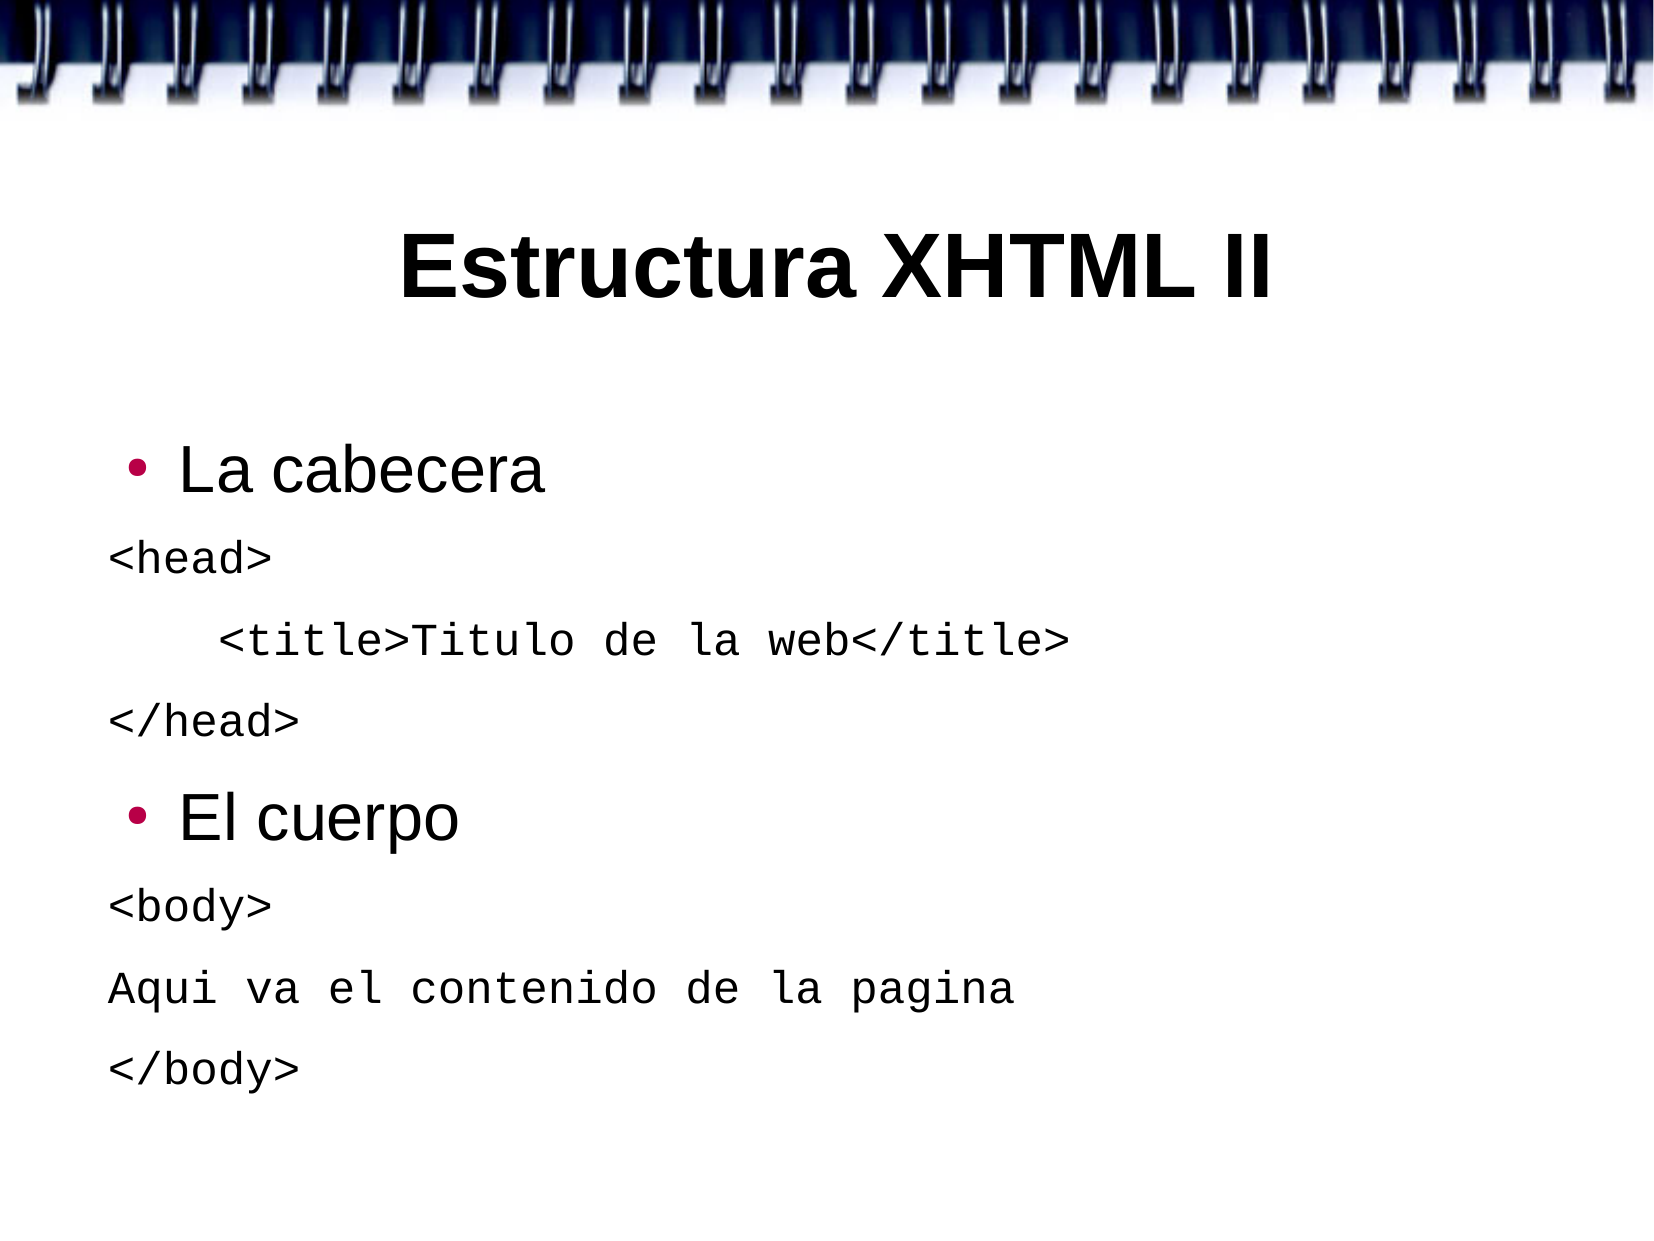

# Estructura XHTML II
La cabecera
<head>
 <title>Titulo de la web</title>
</head>
El cuerpo
<body>
Aqui va el contenido de la pagina
</body>